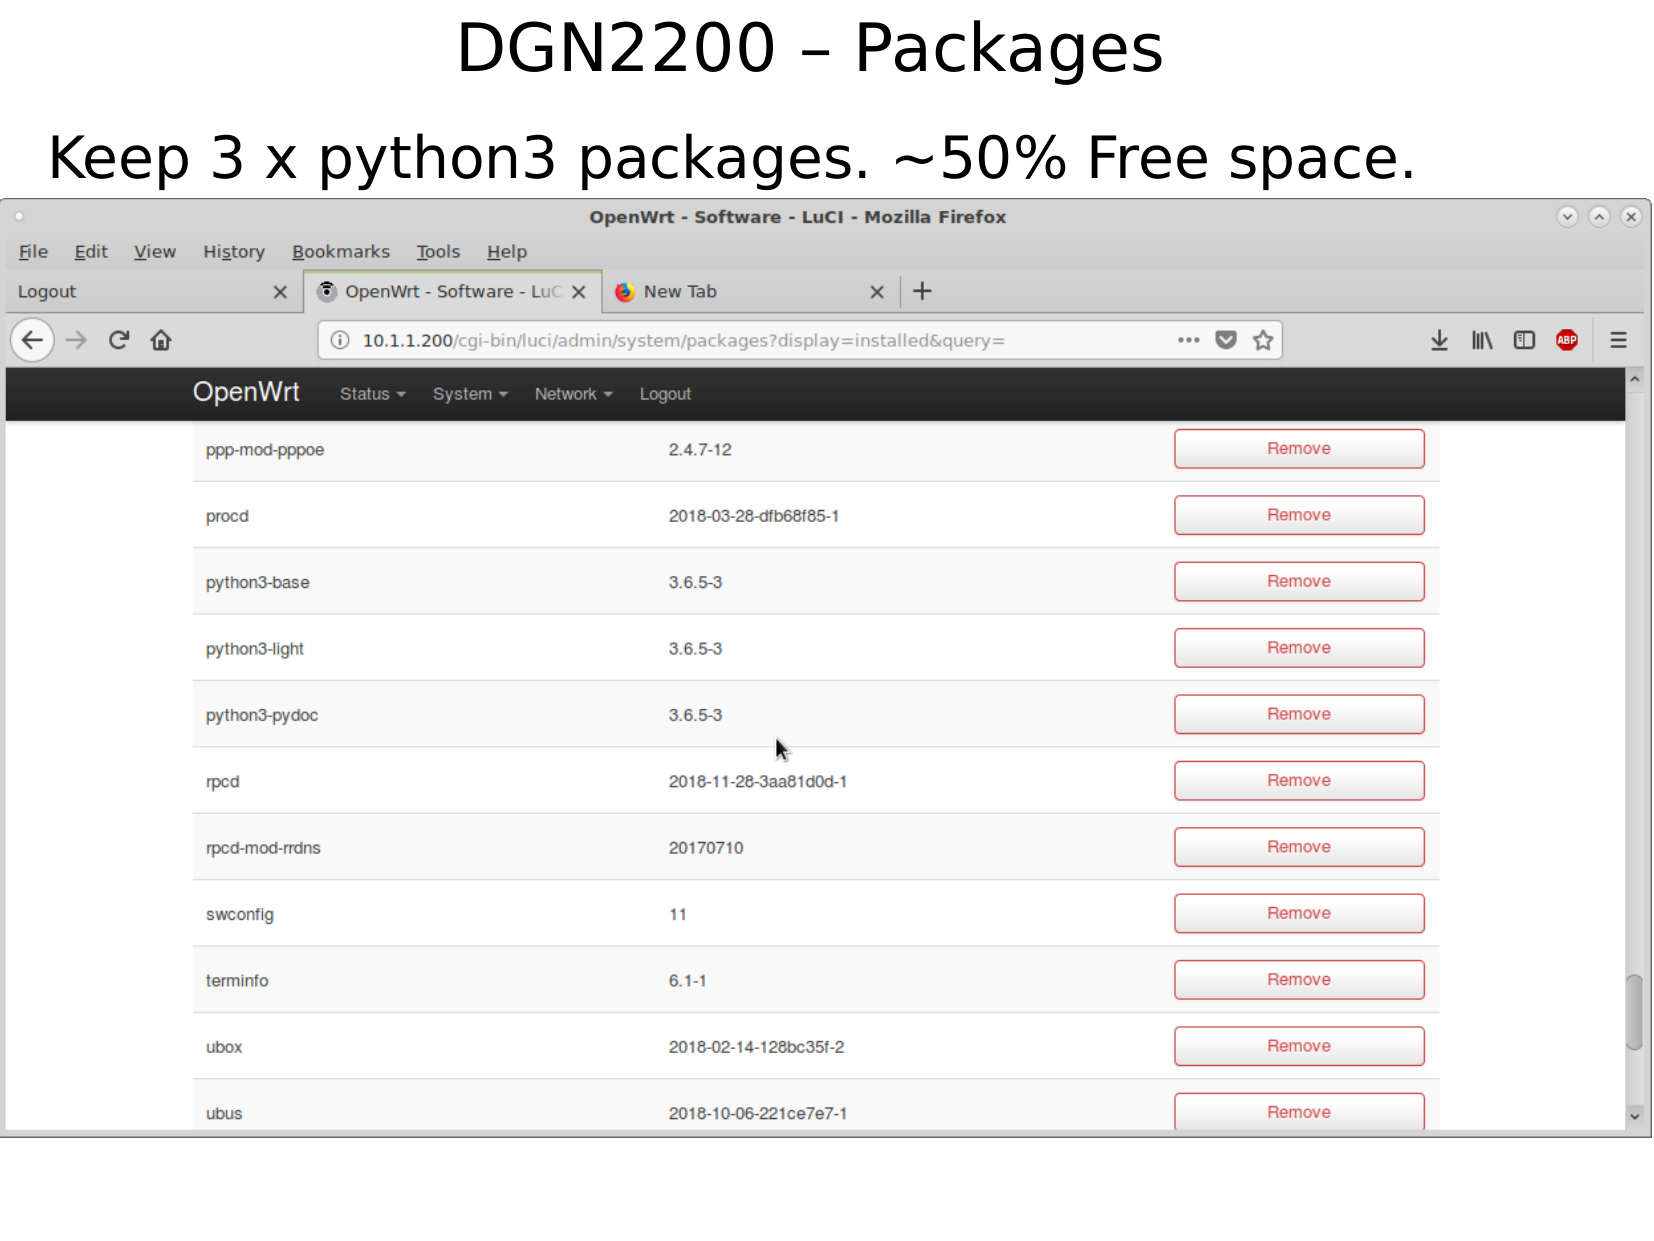

# DGN2200 – Packages
Keep 3 x python3 packages. ~50% Free space.